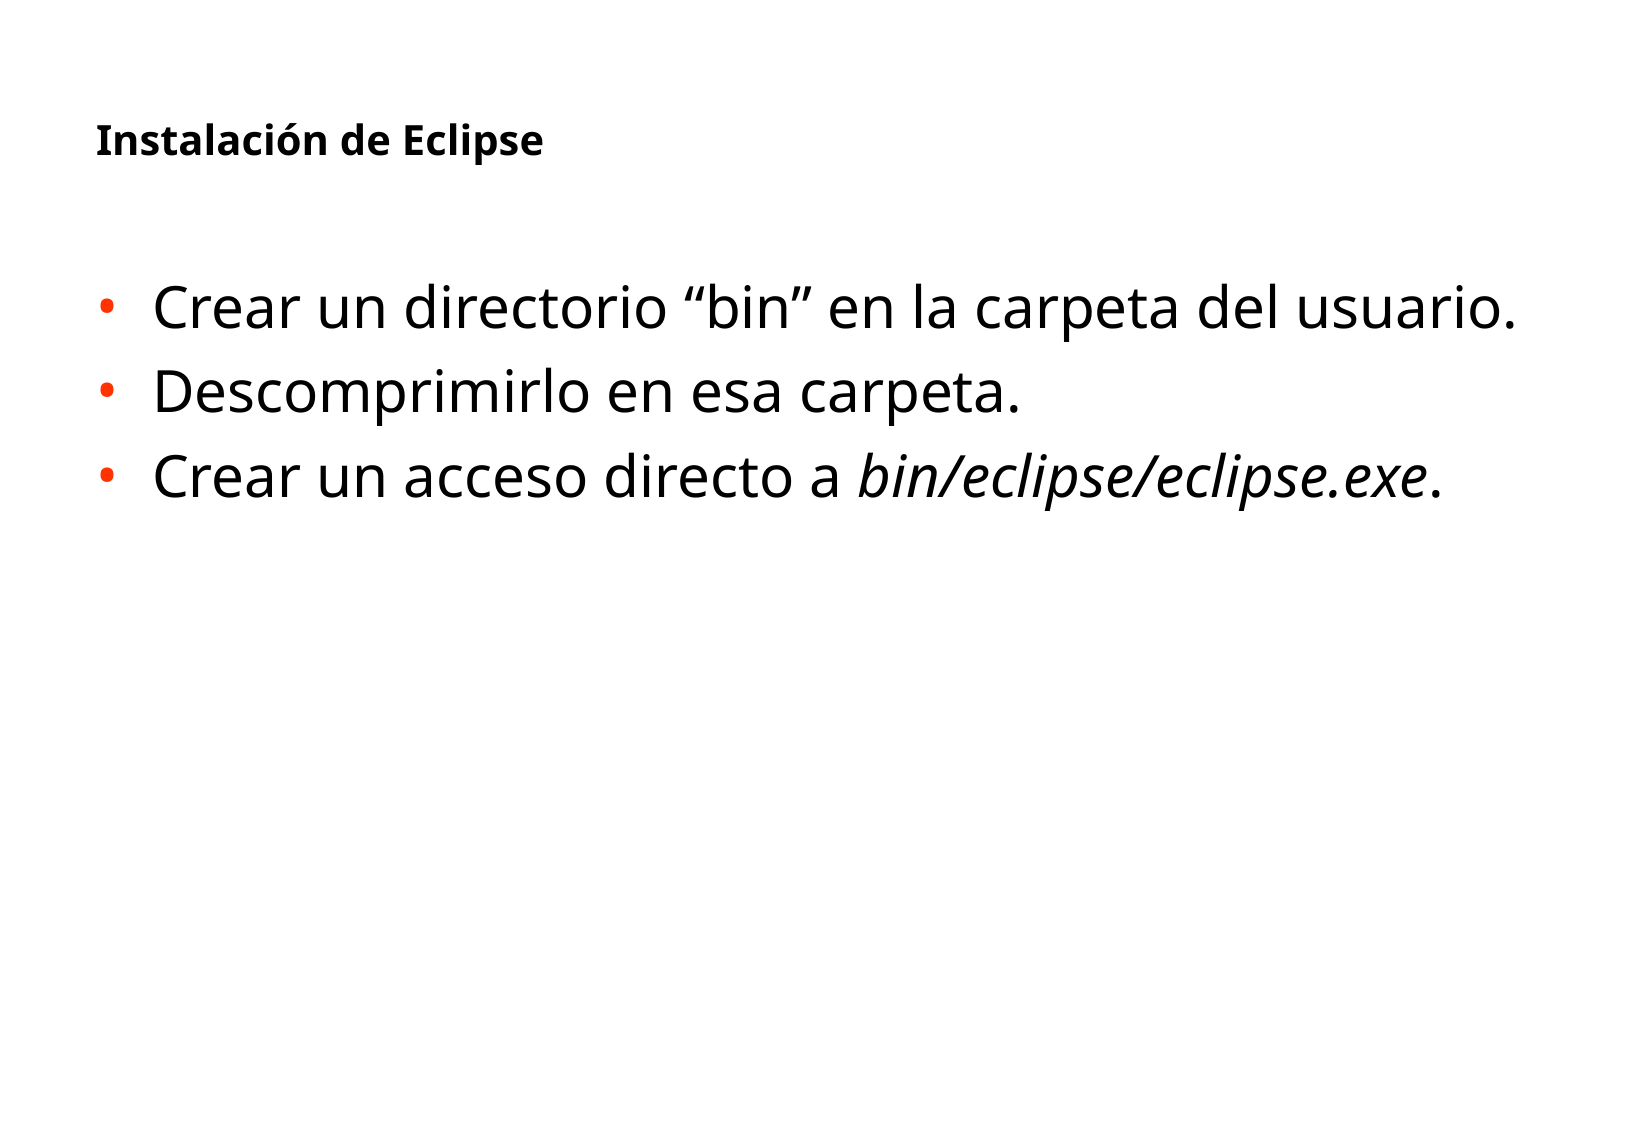

# Instalación de Eclipse
Crear un directorio “bin” en la carpeta del usuario.
Descomprimirlo en esa carpeta.
Crear un acceso directo a bin/eclipse/eclipse.exe.